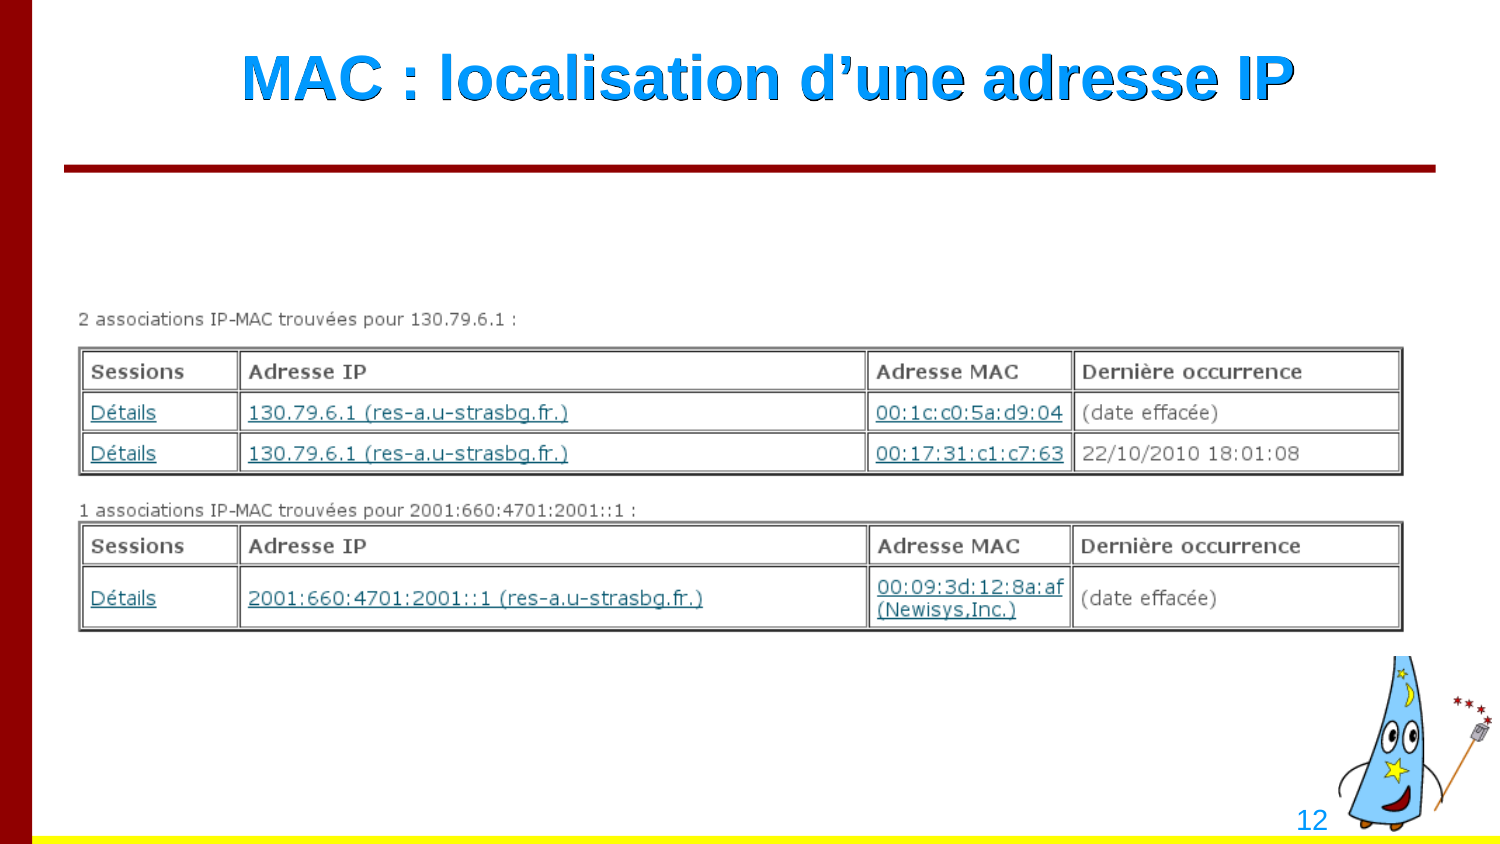

# MAC : localisation d’une adresse IP
12